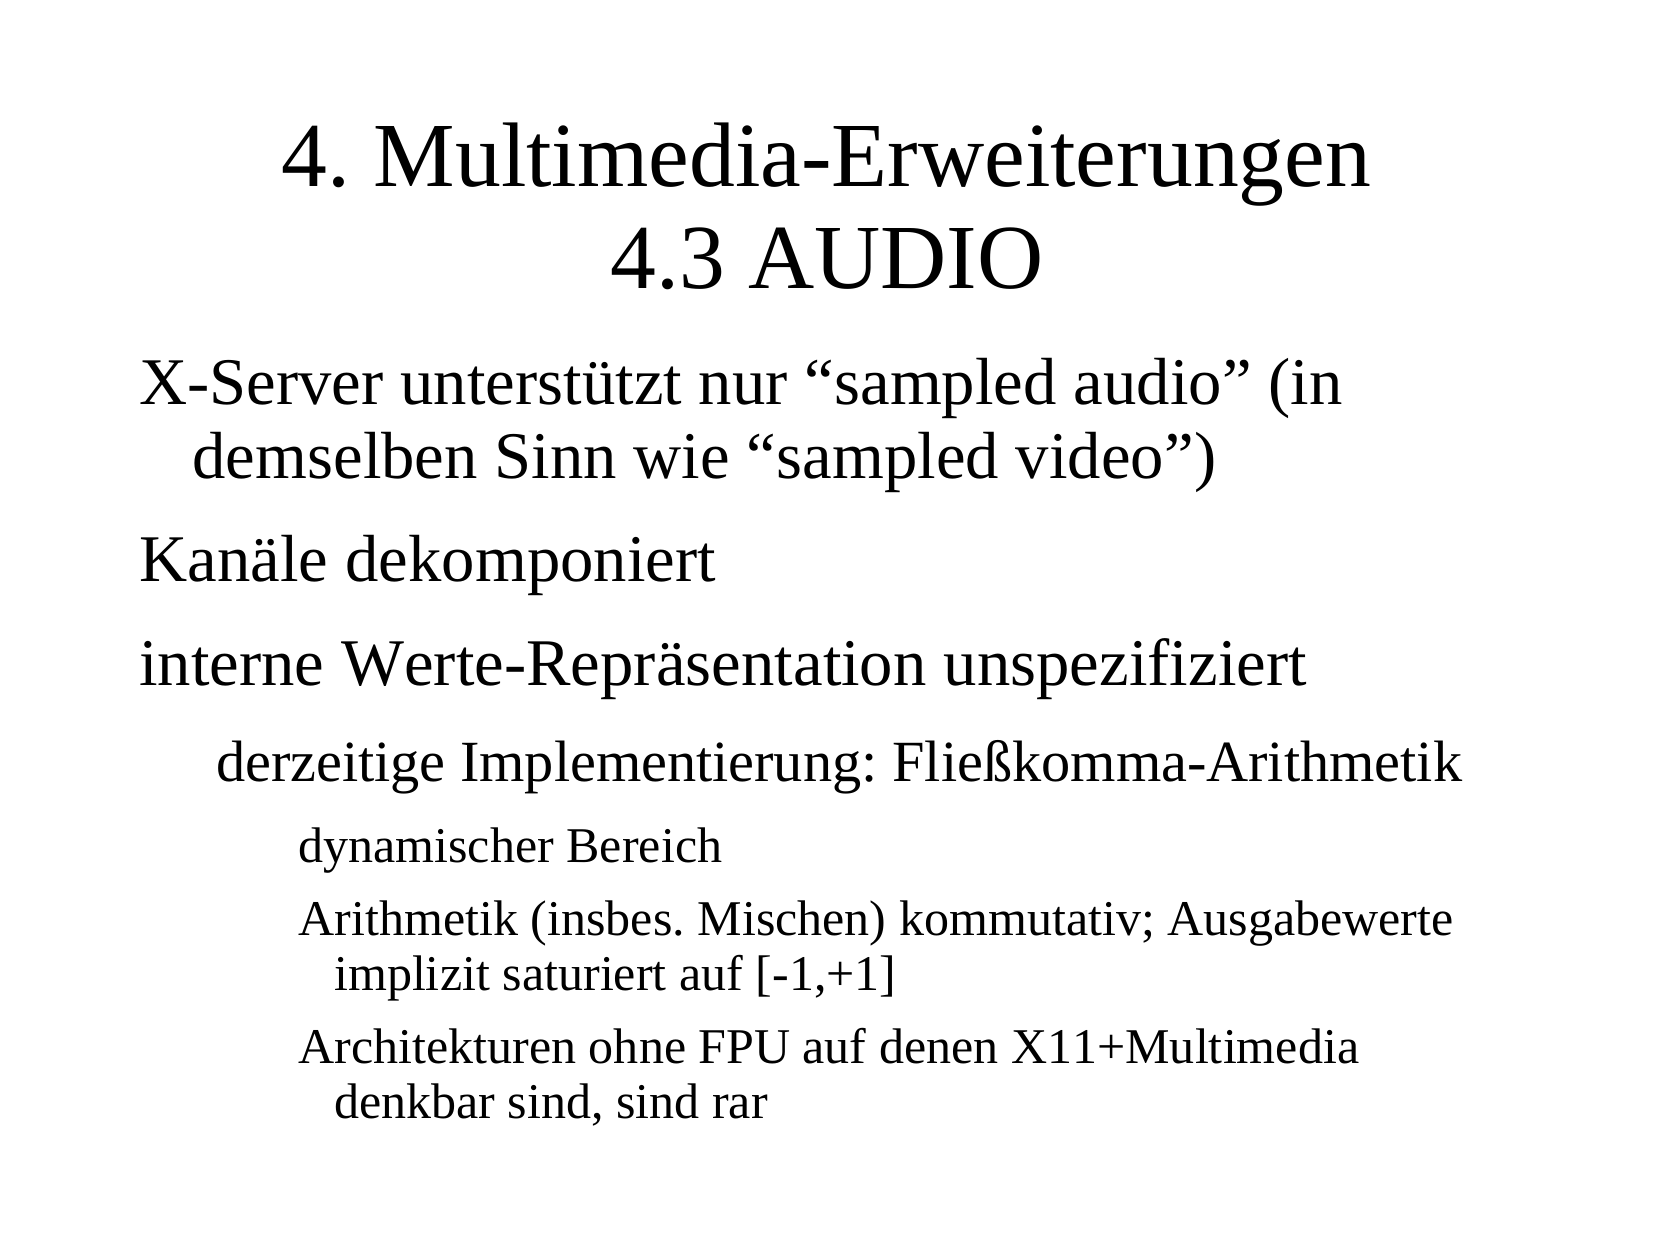

# 4. Multimedia-Erweiterungen 4.3 AUDIO
X-Server unterstützt nur “sampled audio” (in demselben Sinn wie “sampled video”)
Kanäle dekomponiert
interne Werte-Repräsentation unspezifiziert
derzeitige Implementierung: Fließkomma-Arithmetik
dynamischer Bereich
Arithmetik (insbes. Mischen) kommutativ; Ausgabewerte implizit saturiert auf [-1,+1]
Architekturen ohne FPU auf denen X11+Multimedia denkbar sind, sind rar